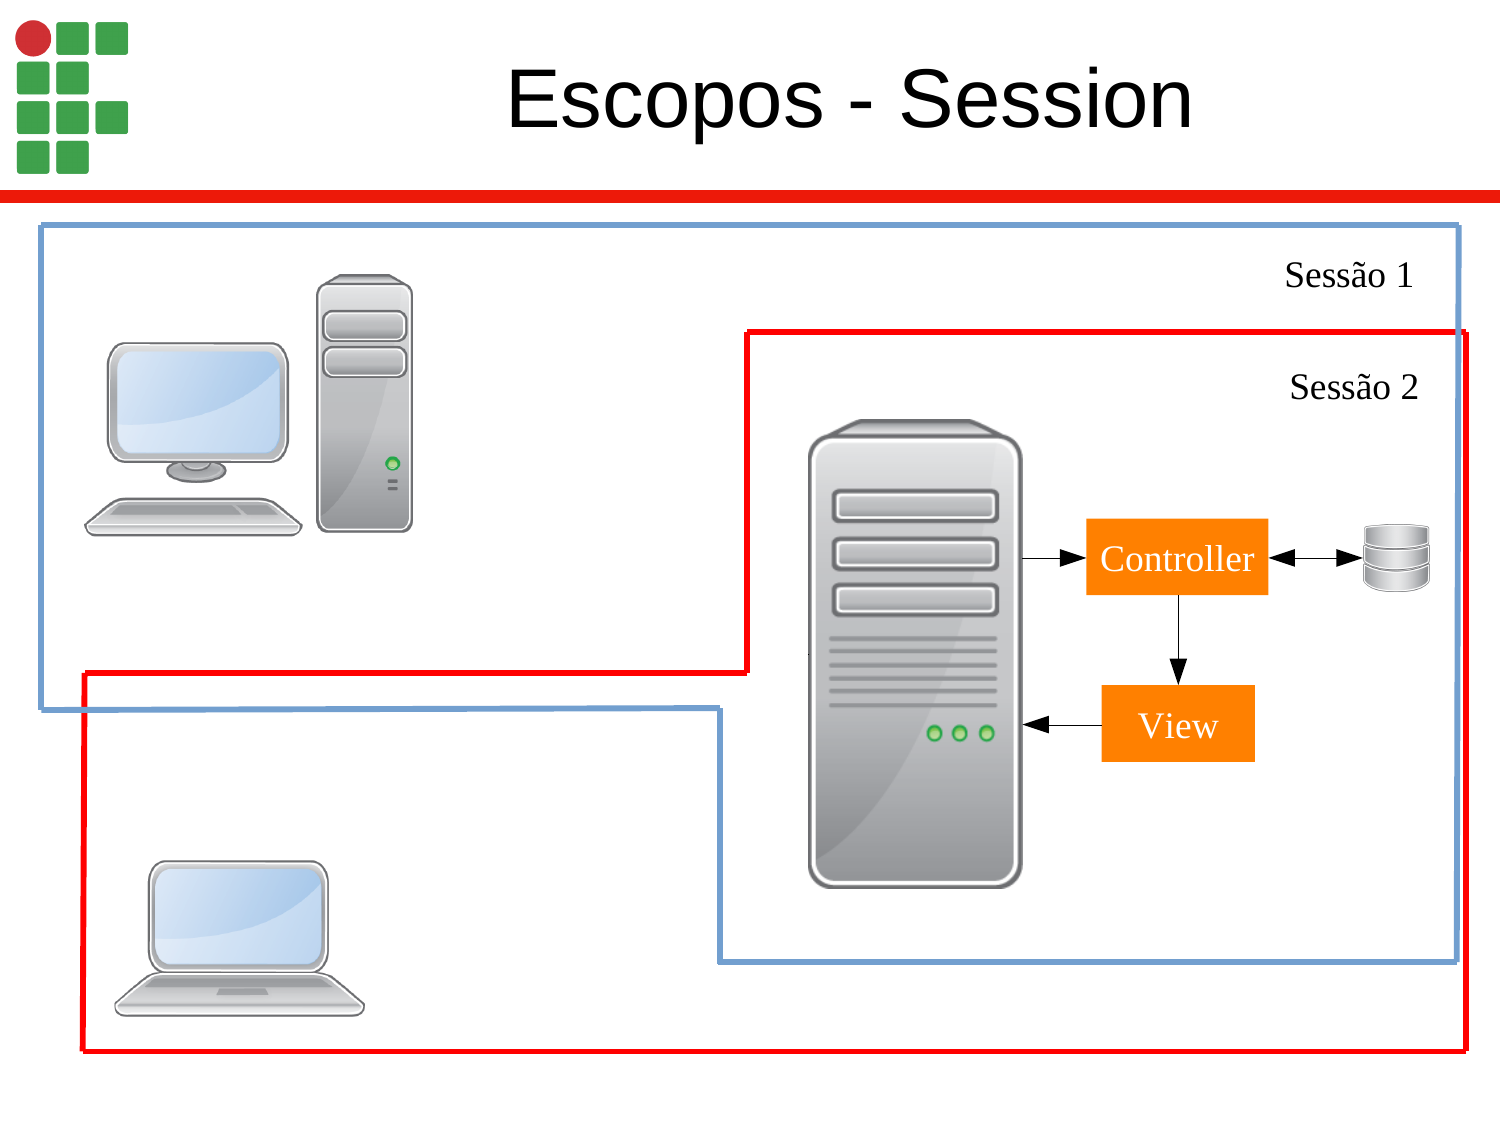

# Escopos - Session
Sessão 1
Sessão 2
Controller
View